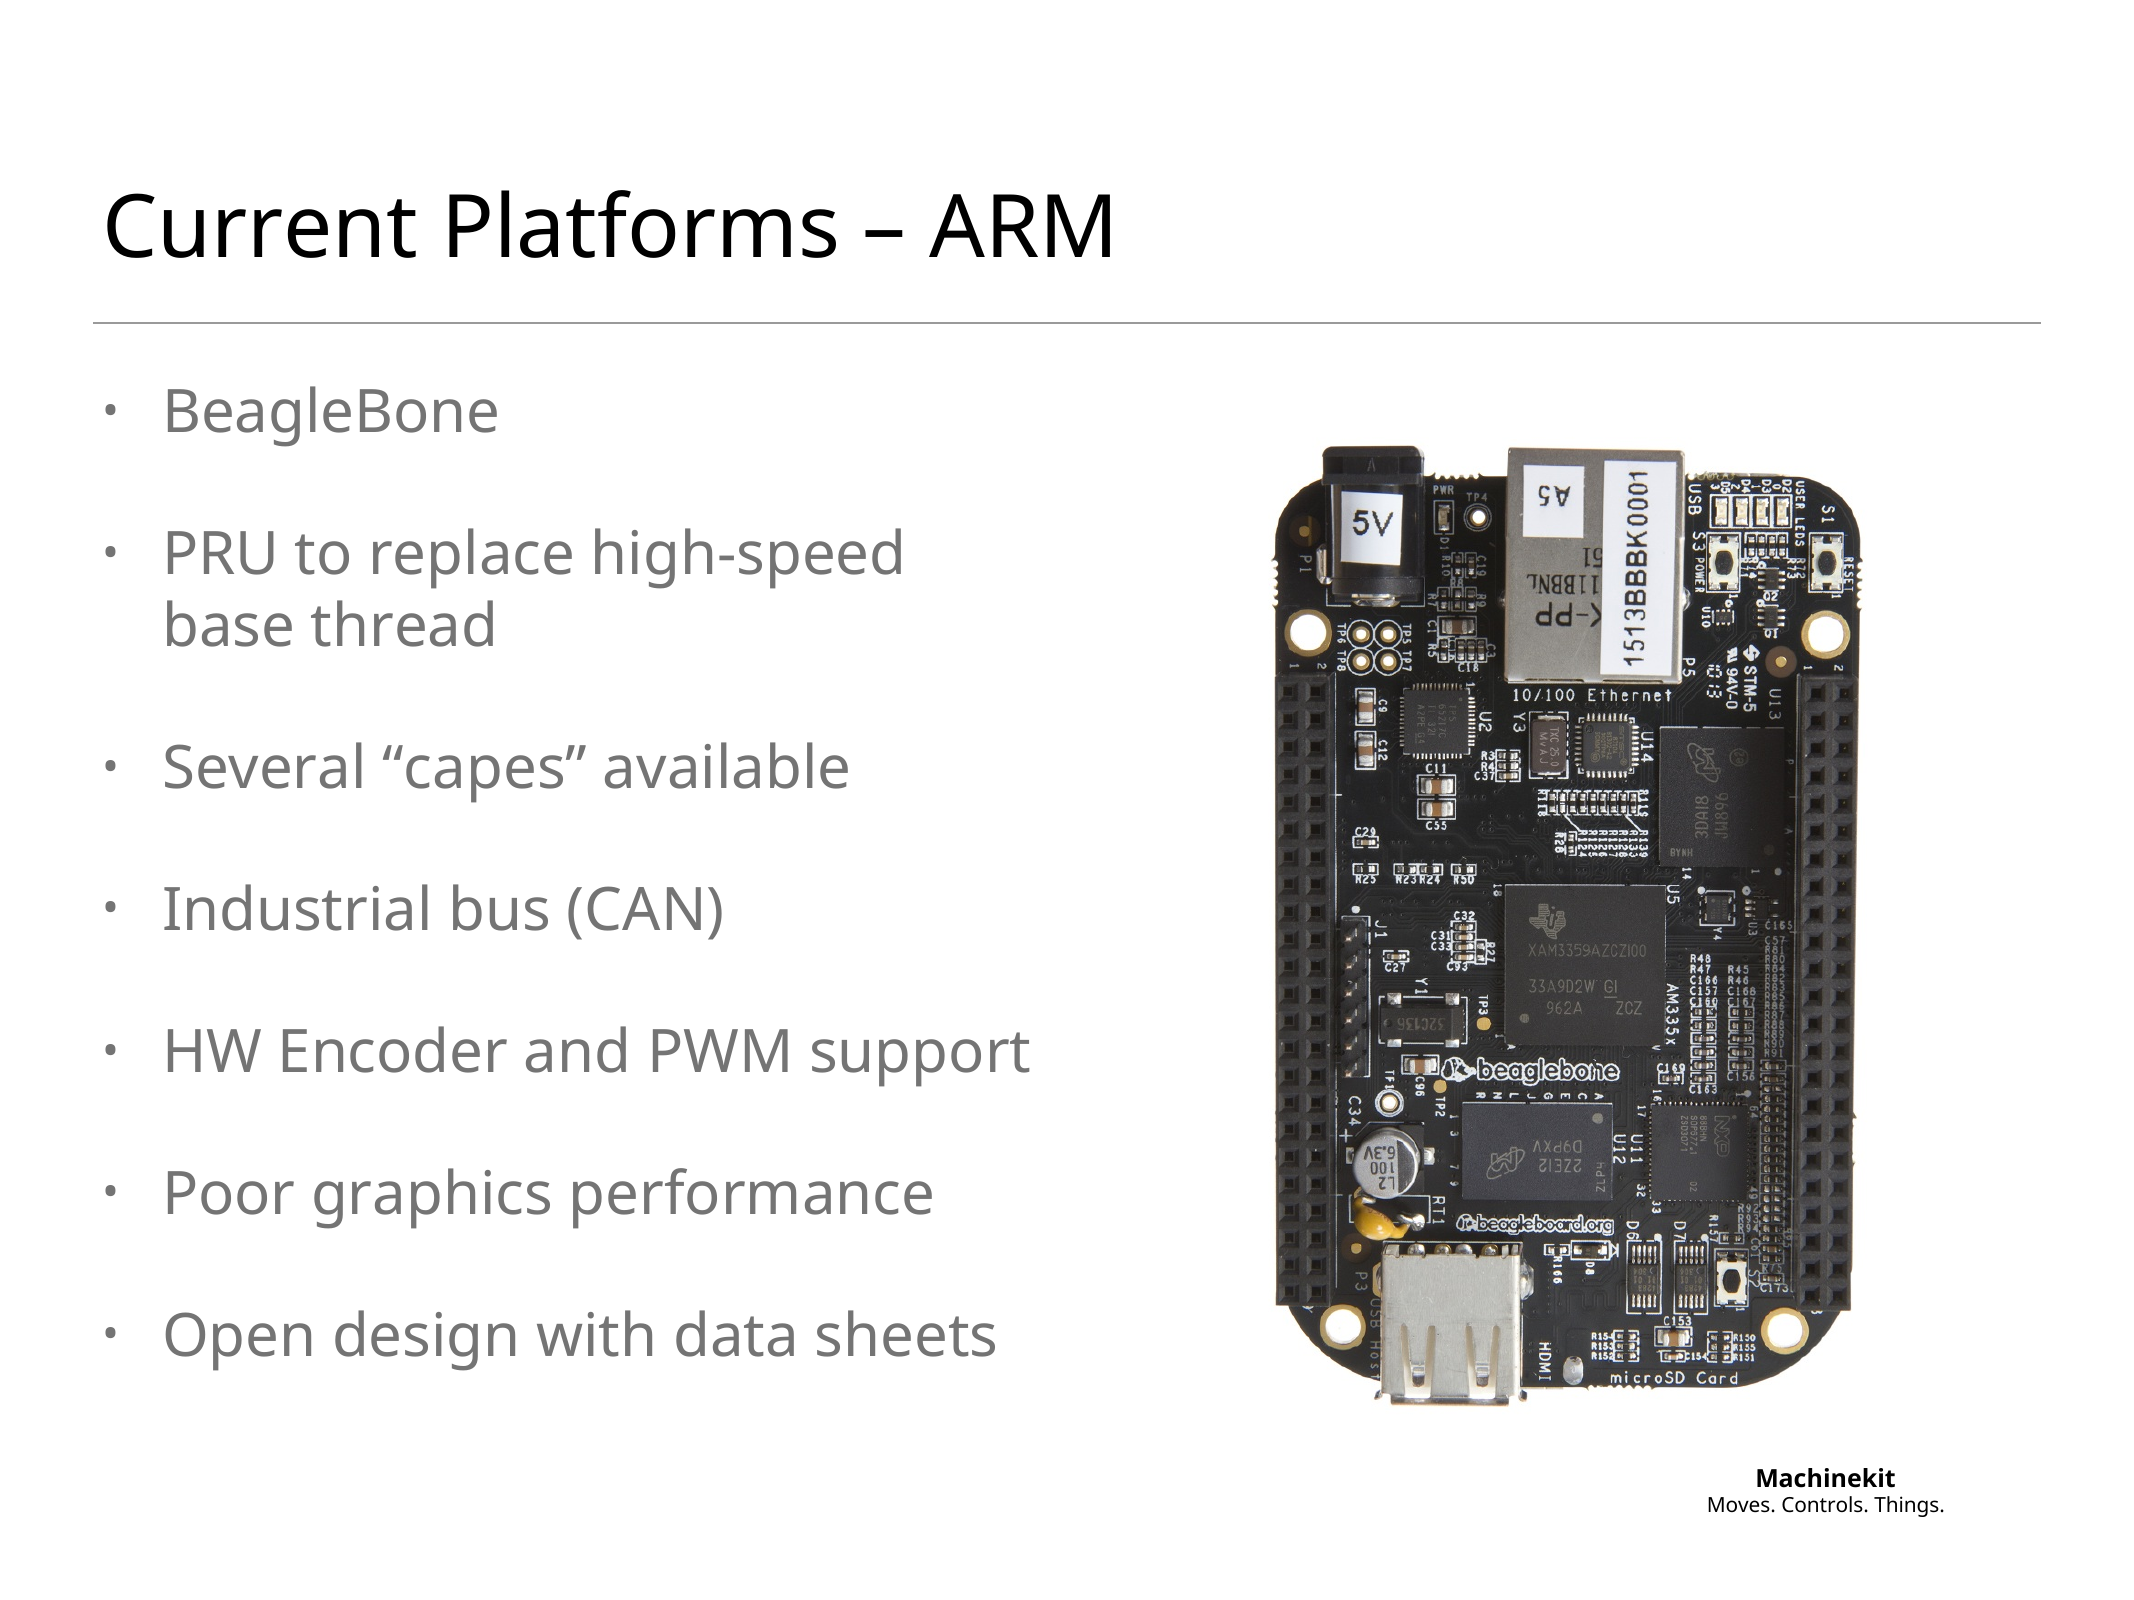

# Current Platforms – ARM
BeagleBone
PRU to replace high-speed base thread
Several “capes” available
Industrial bus (CAN)
HW Encoder and PWM support
Poor graphics performance
Open design with data sheets